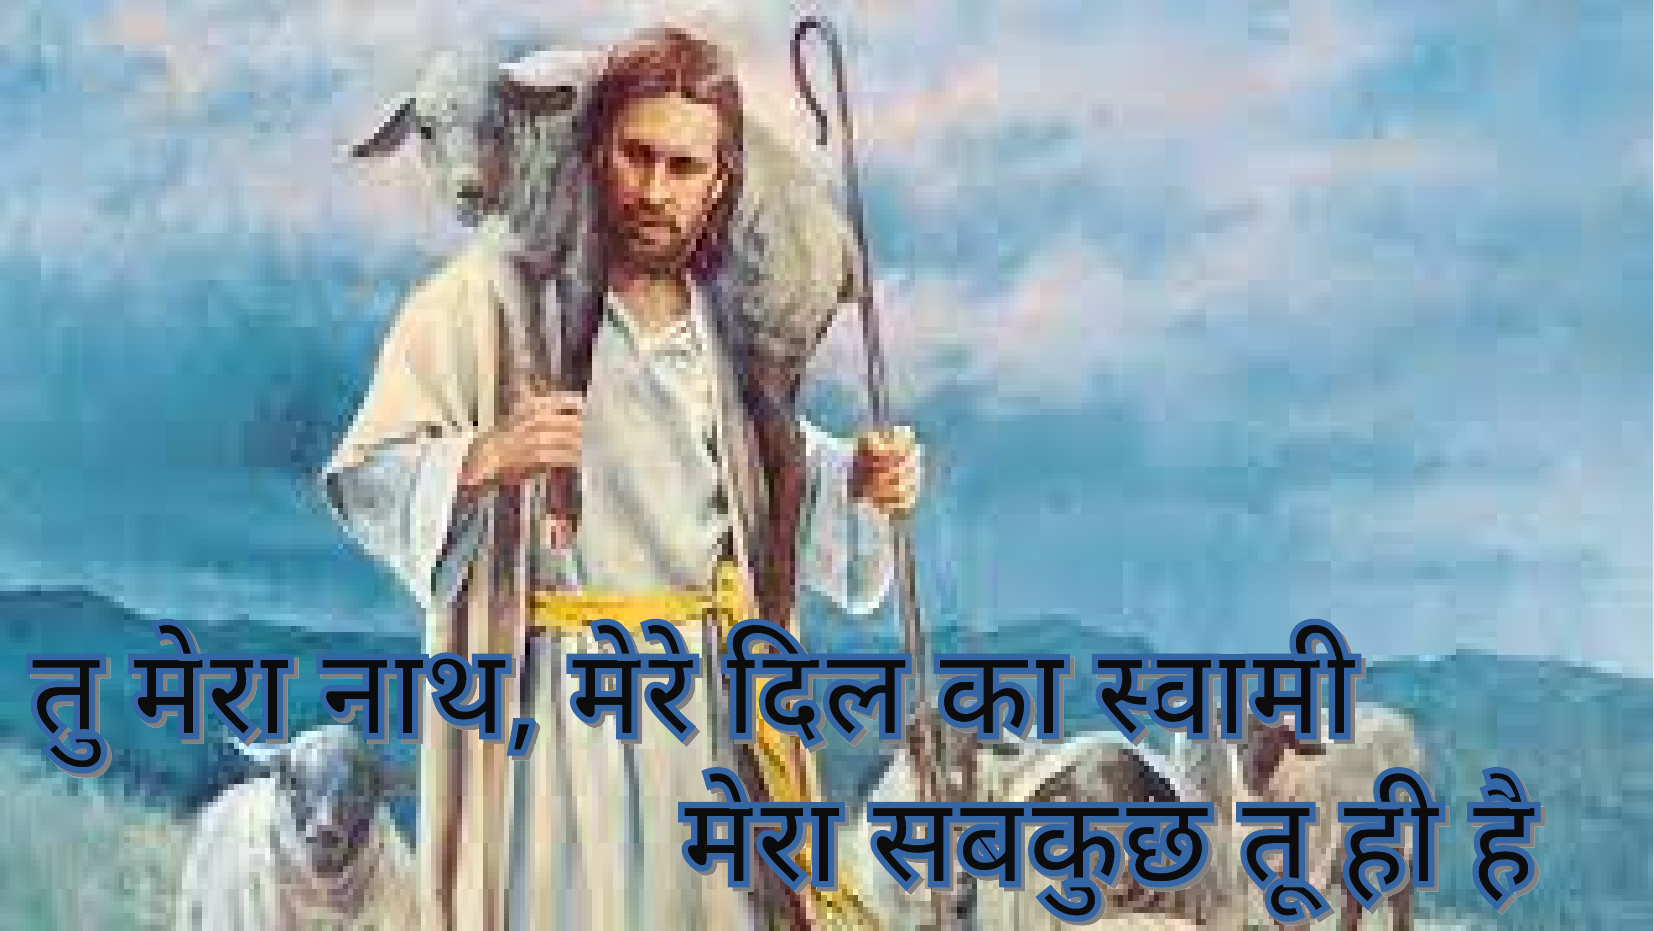

तु मेरा नाथ, मेरे दिल का स्वामी
मेरा सबकुछ तू ही है